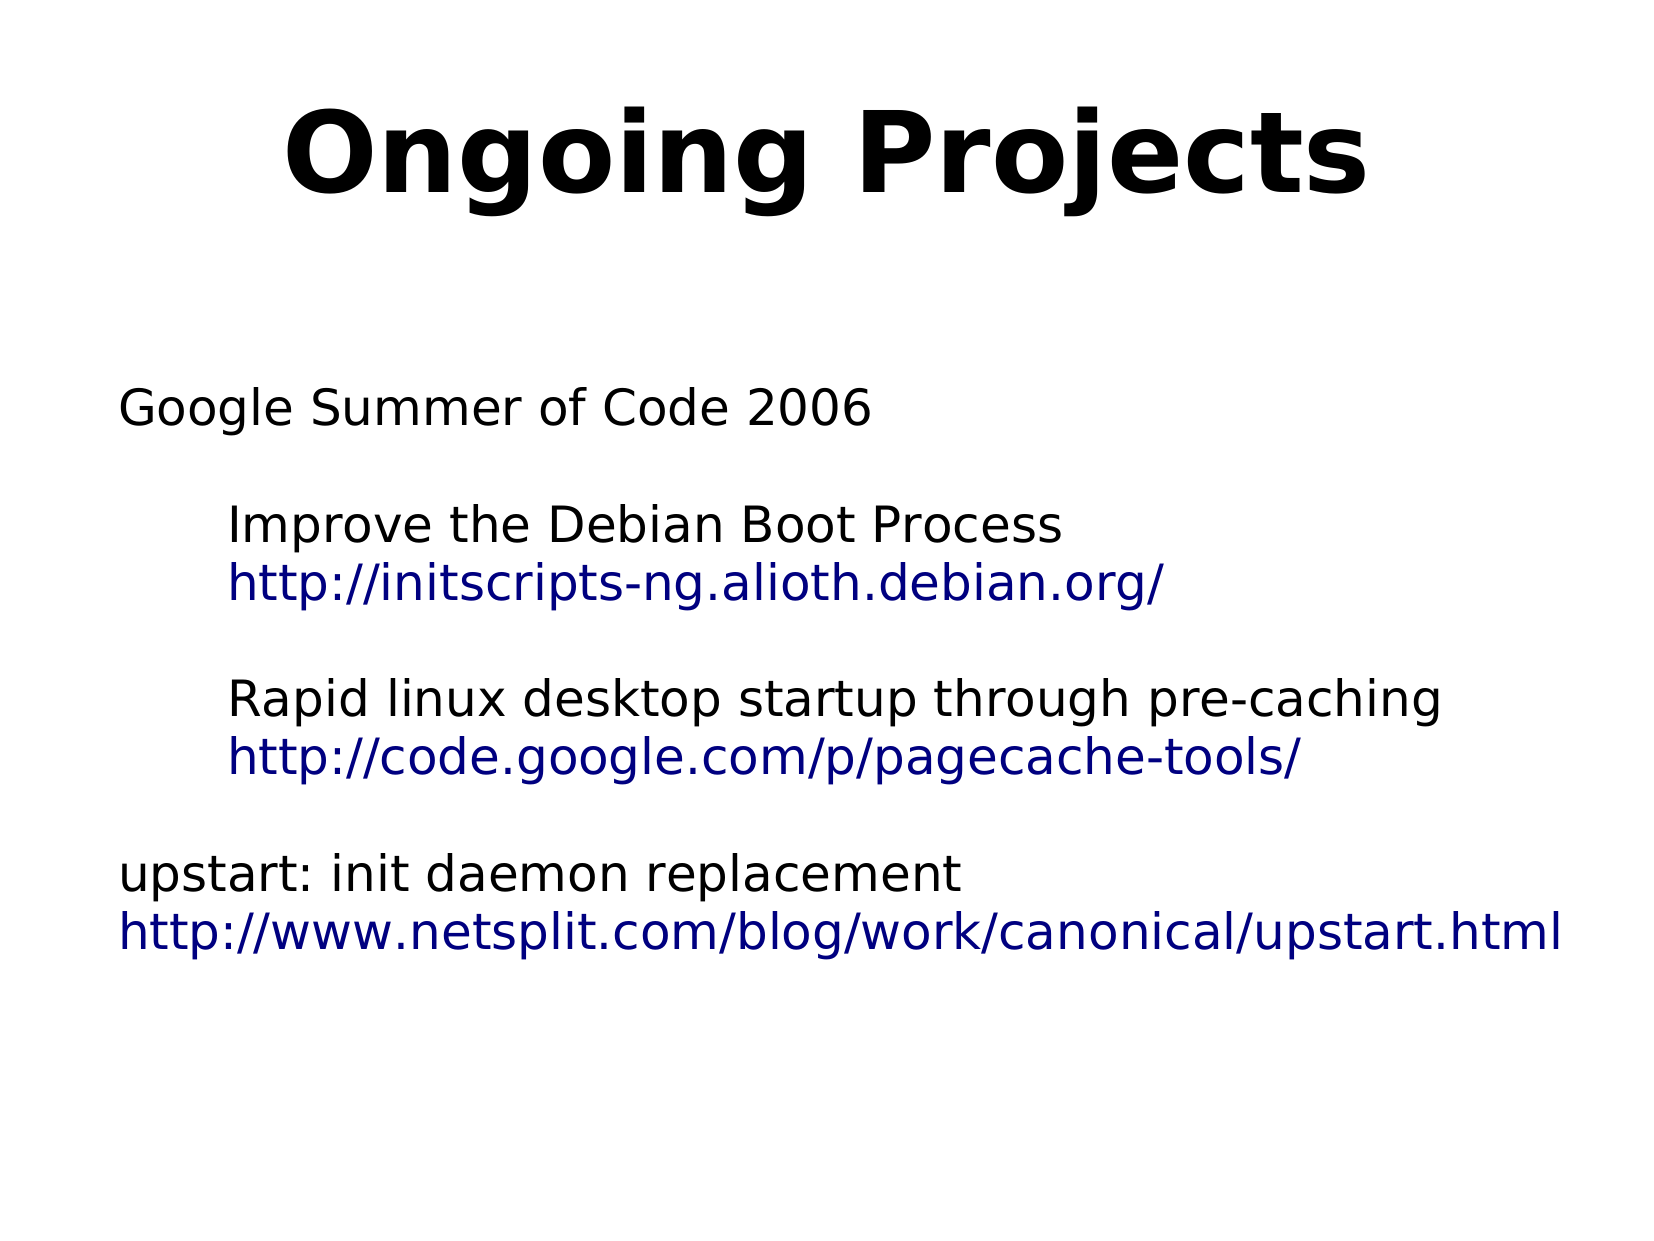

# Ongoing Projects
Google Summer of Code 2006
	Improve the Debian Boot Process
	http://initscripts-ng.alioth.debian.org/
	Rapid linux desktop startup through pre-caching
	http://code.google.com/p/pagecache-tools/
upstart: init daemon replacement
http://www.netsplit.com/blog/work/canonical/upstart.html